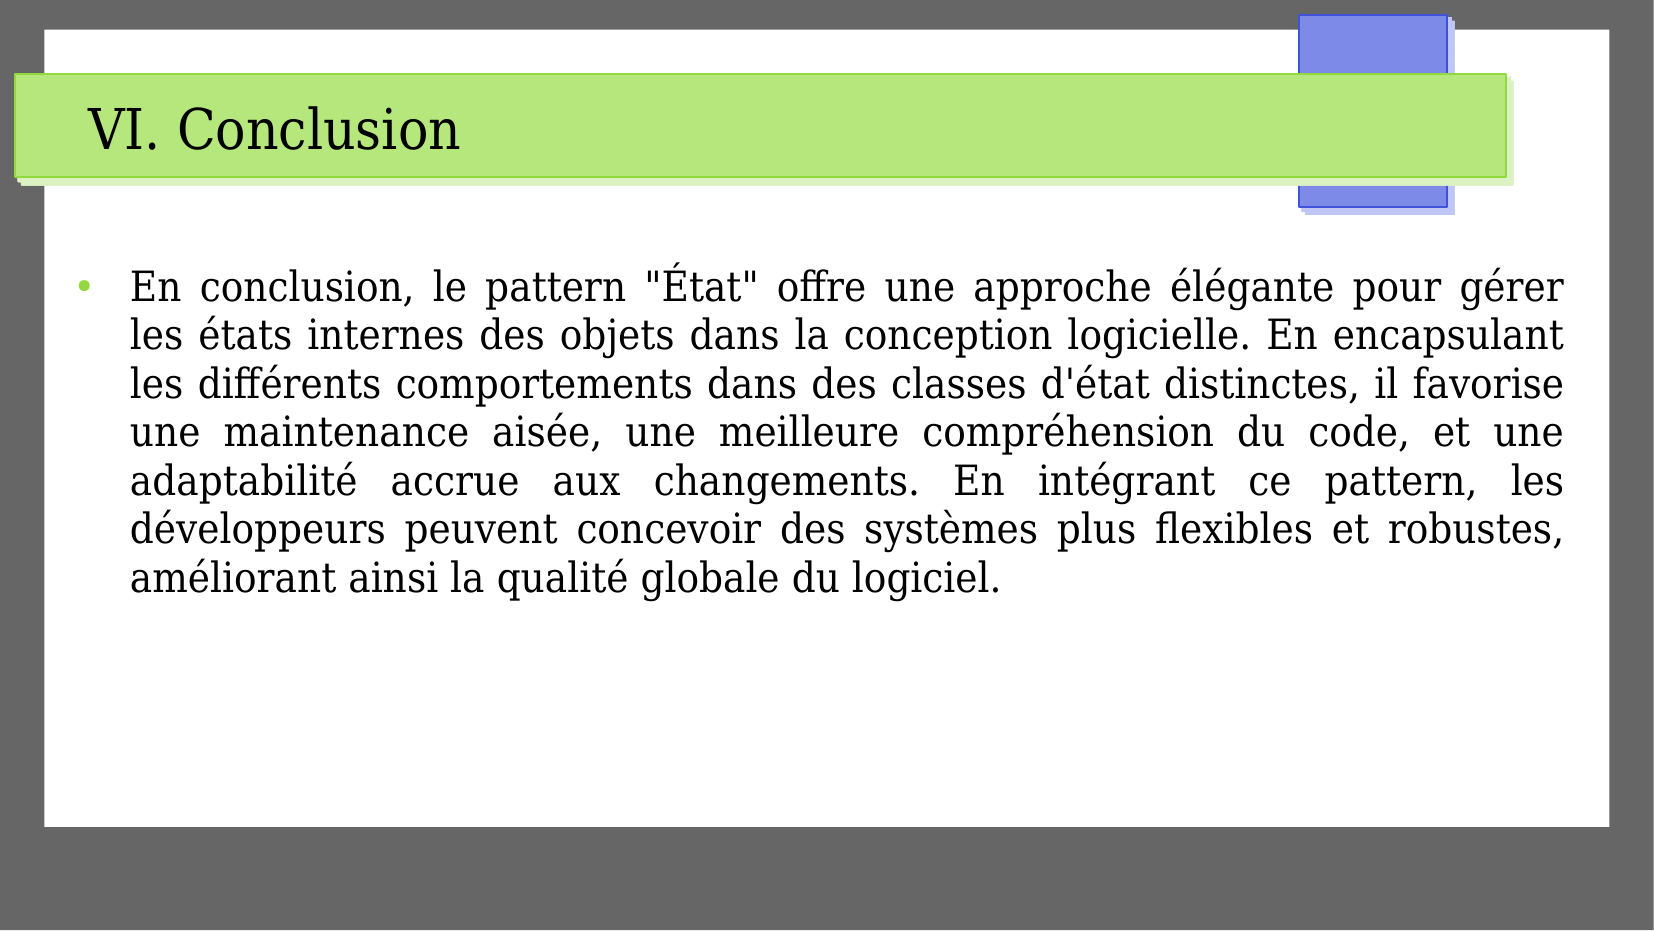

# VI. Conclusion
En conclusion, le pattern "État" offre une approche élégante pour gérer les états internes des objets dans la conception logicielle. En encapsulant les différents comportements dans des classes d'état distinctes, il favorise une maintenance aisée, une meilleure compréhension du code, et une adaptabilité accrue aux changements. En intégrant ce pattern, les développeurs peuvent concevoir des systèmes plus flexibles et robustes, améliorant ainsi la qualité globale du logiciel.